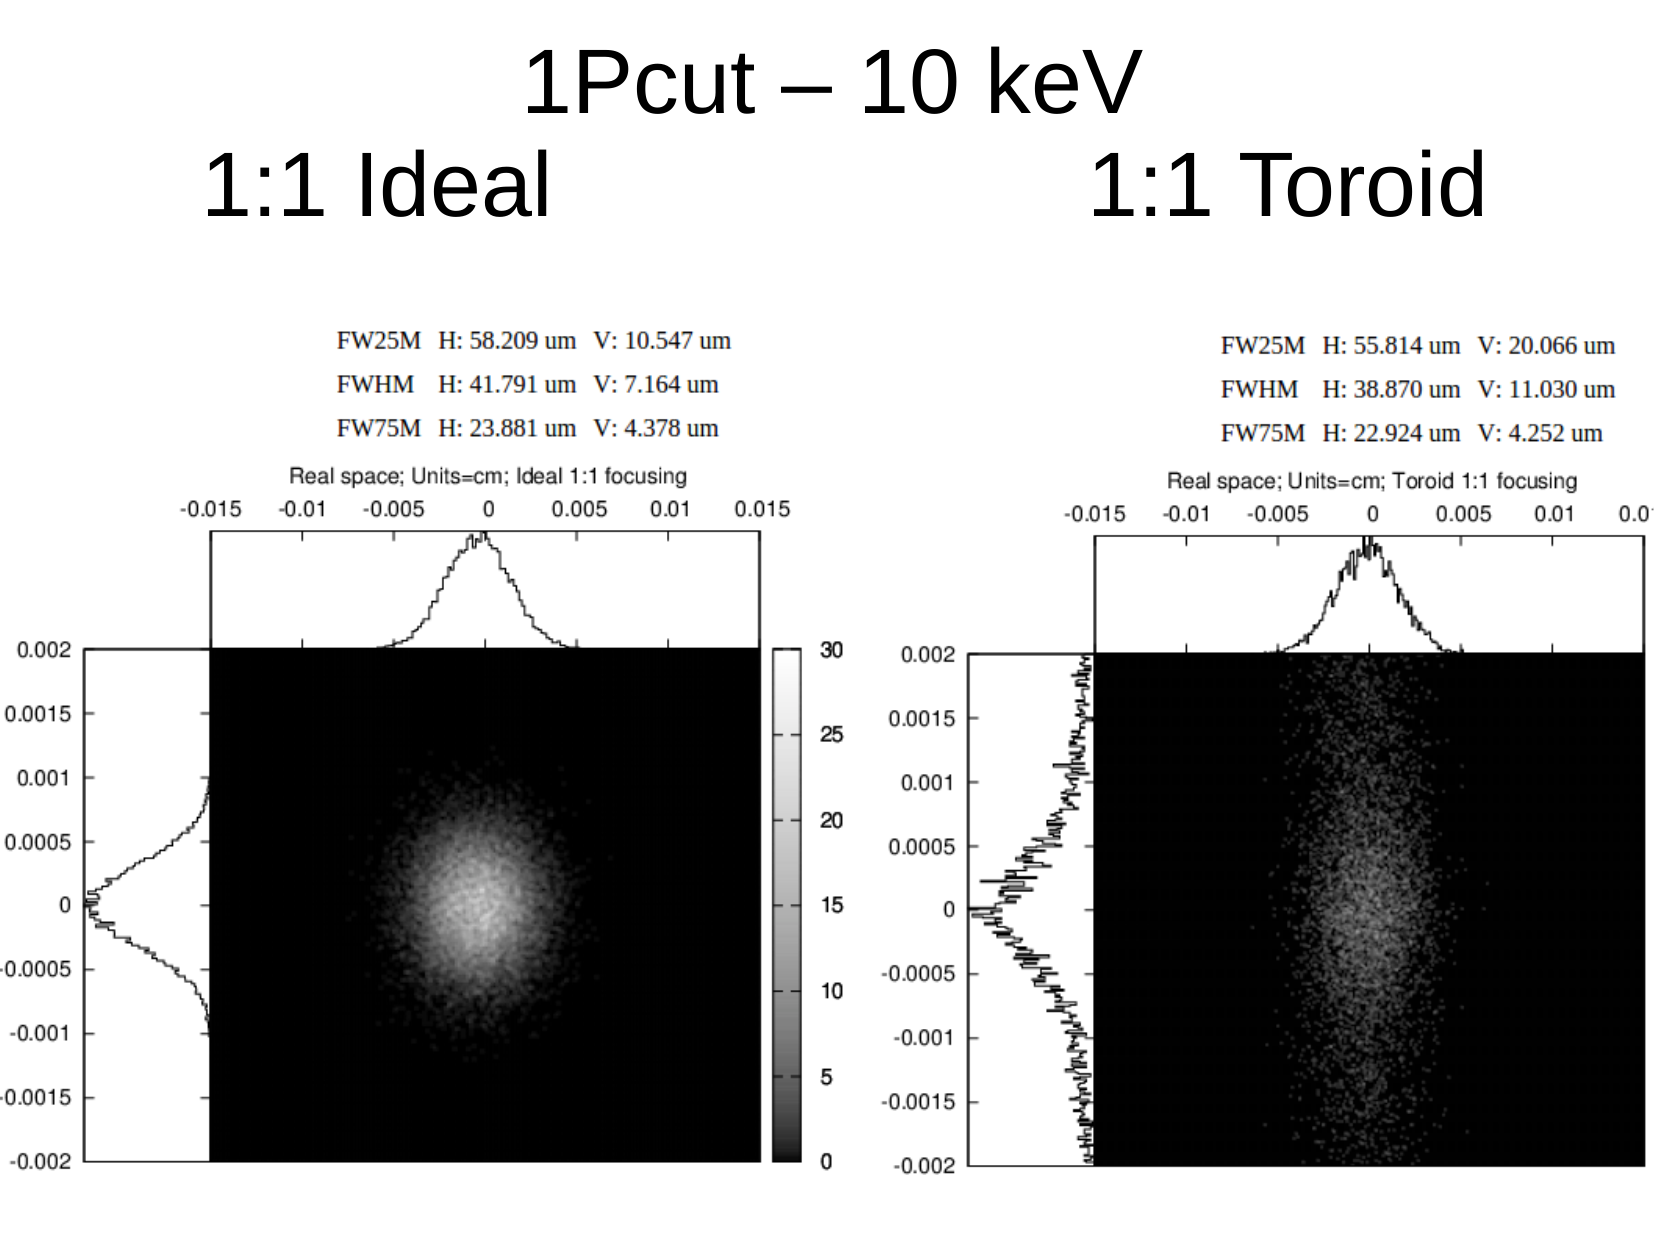

# 1Pcut – 10 keV 1:1 Ideal 1:1 Toroid